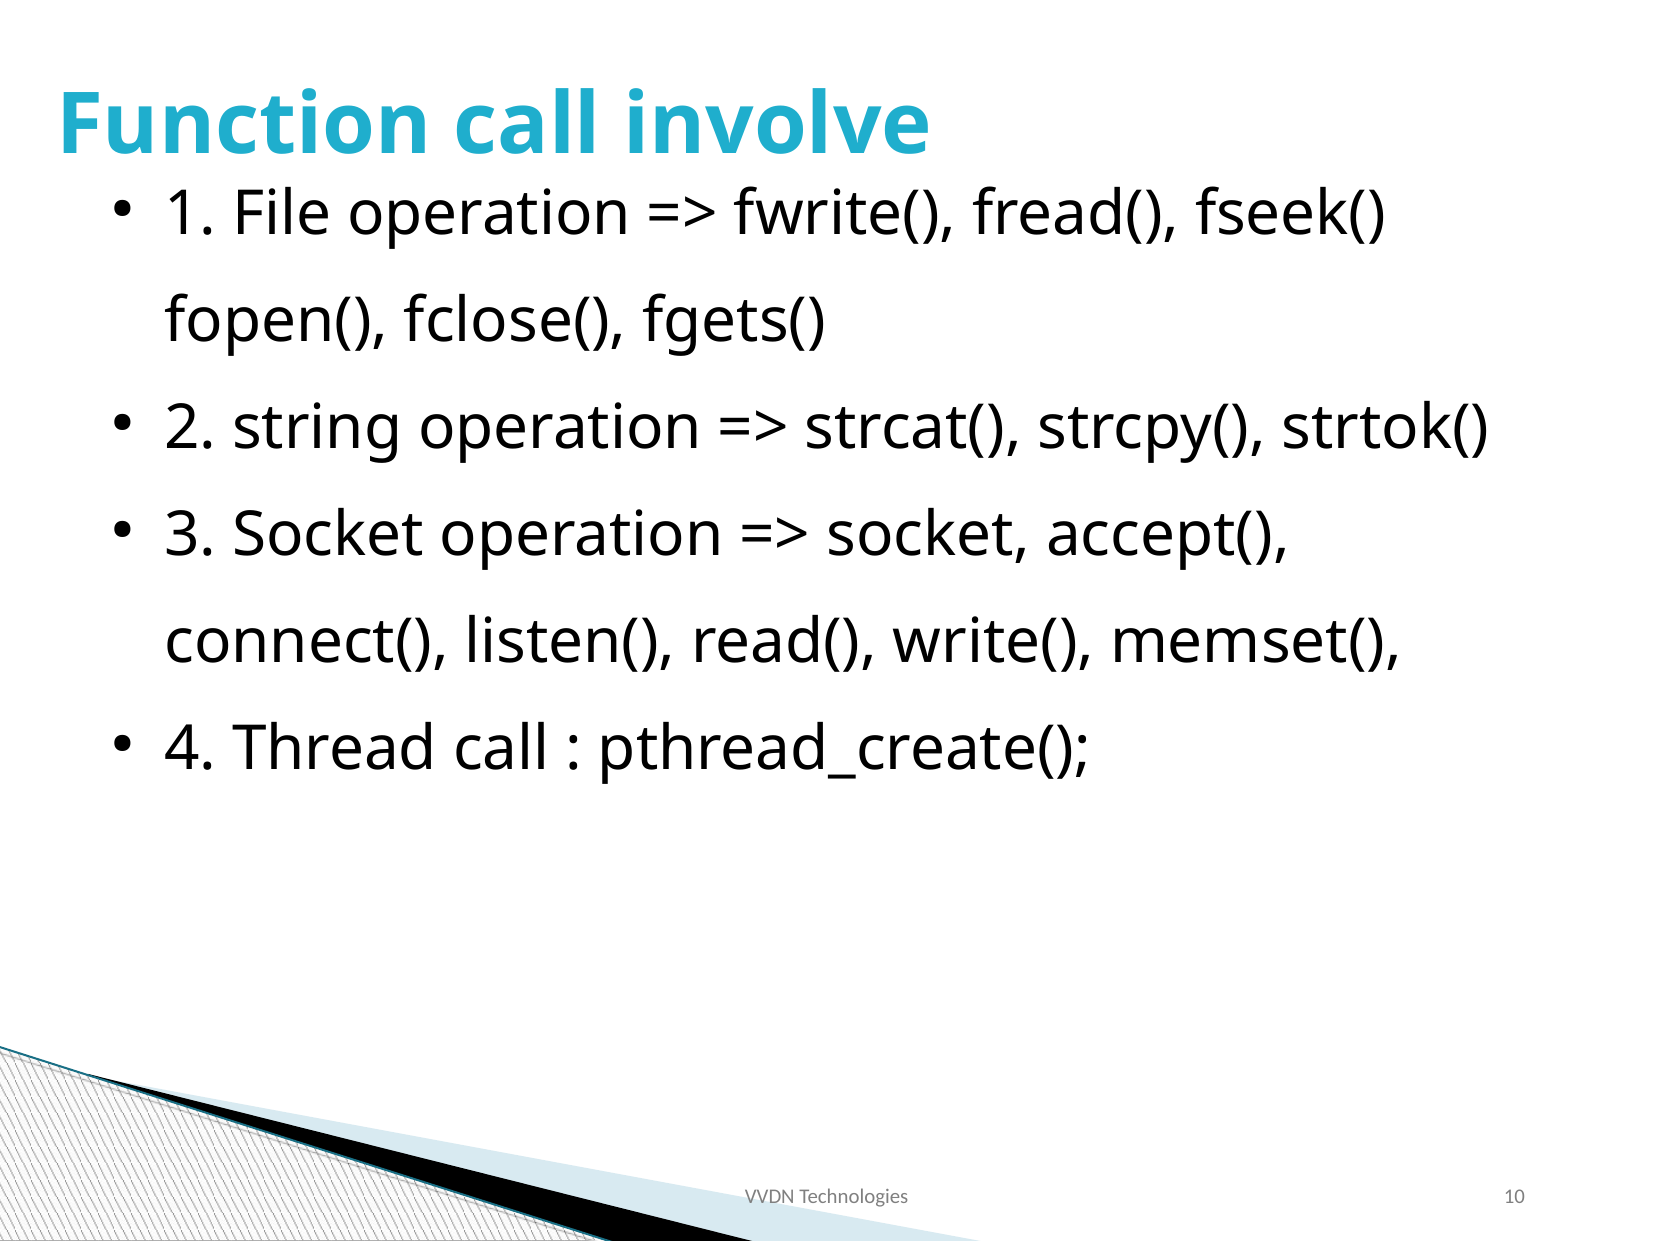

Function call involve
# 1. File operation => fwrite(), fread(), fseek()
fopen(), fclose(), fgets()
2. string operation => strcat(), strcpy(), strtok()
3. Socket operation => socket, accept(),
connect(), listen(), read(), write(), memset(),
4. Thread call : pthread_create();
VVDN Technologies